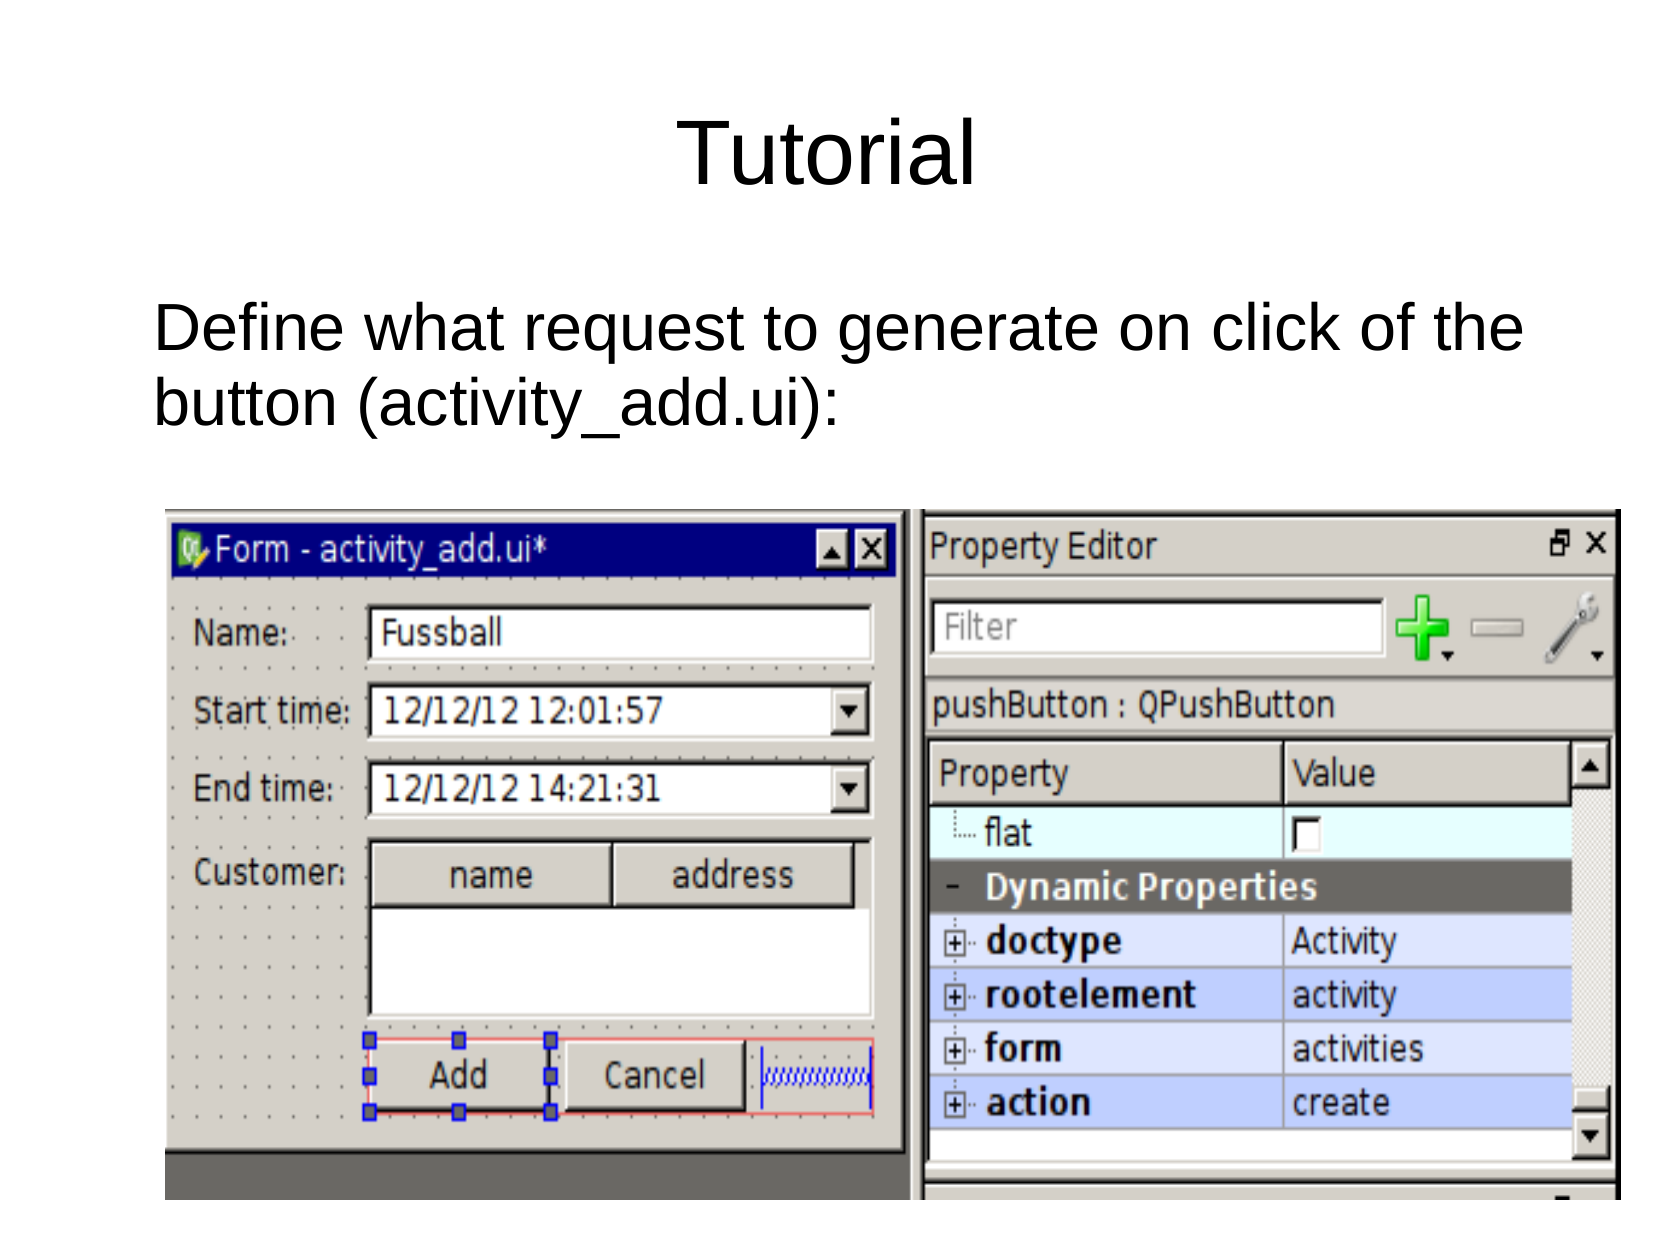

# Tutorial
Define what request to generate on click of the button (activity_add.ui):